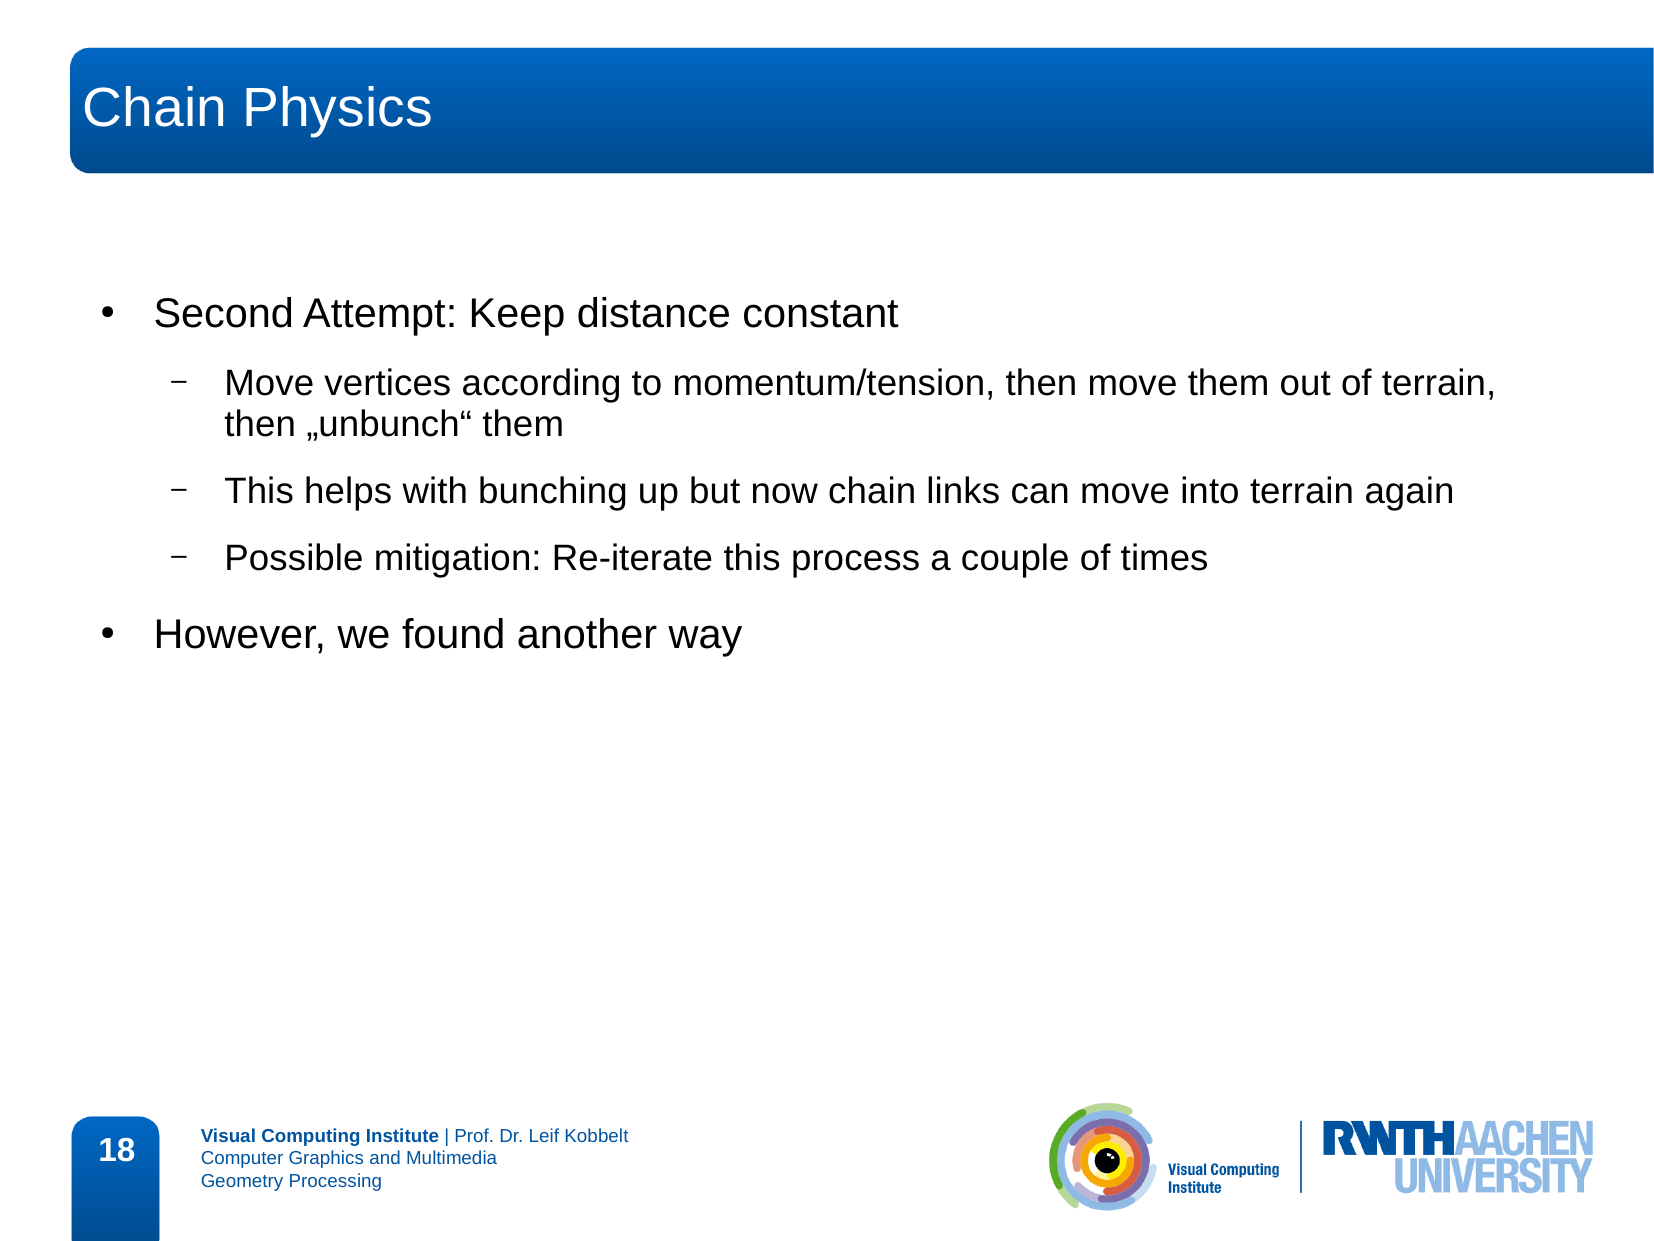

# Chain Physics
Second Attempt: Keep distance constant
Move vertices according to momentum/tension, then move them out of terrain, then „unbunch“ them
This helps with bunching up but now chain links can move into terrain again
Possible mitigation: Re-iterate this process a couple of times
However, we found another way